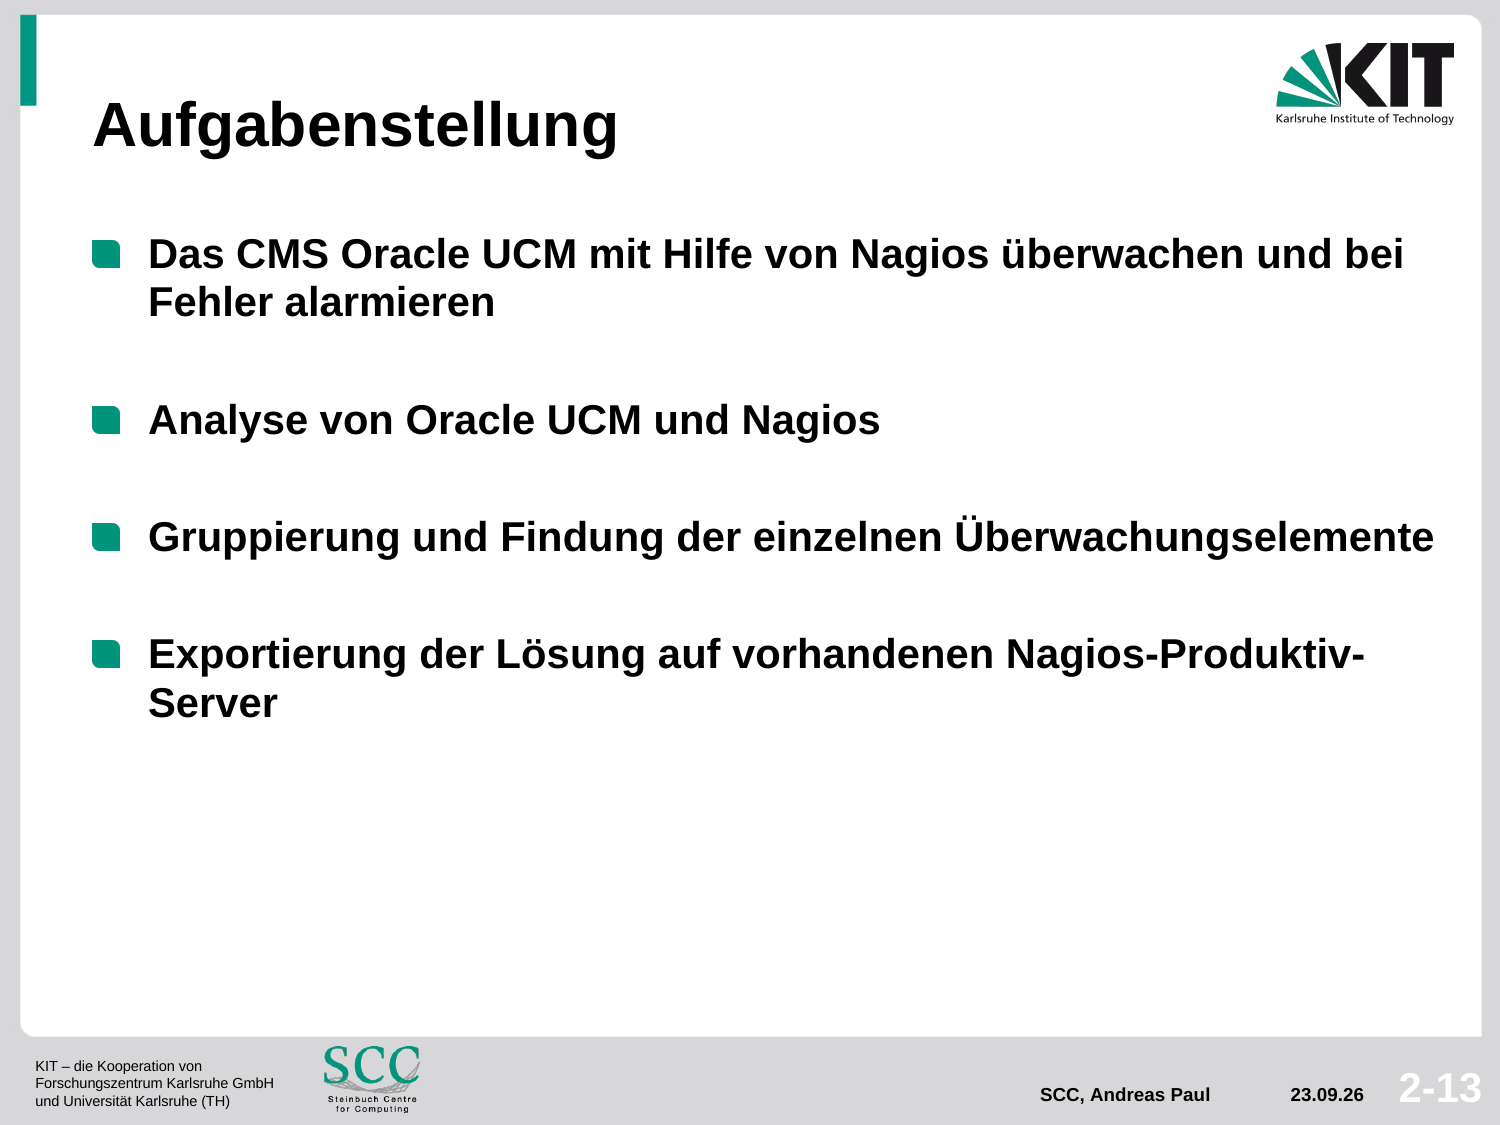

# Aufgabenstellung
Das CMS Oracle UCM mit Hilfe von Nagios überwachen und bei Fehler alarmieren
Analyse von Oracle UCM und Nagios
Gruppierung und Findung der einzelnen Überwachungselemente
Exportierung der Lösung auf vorhandenen Nagios-Produktiv-Server
2
SCC, Andreas Paul